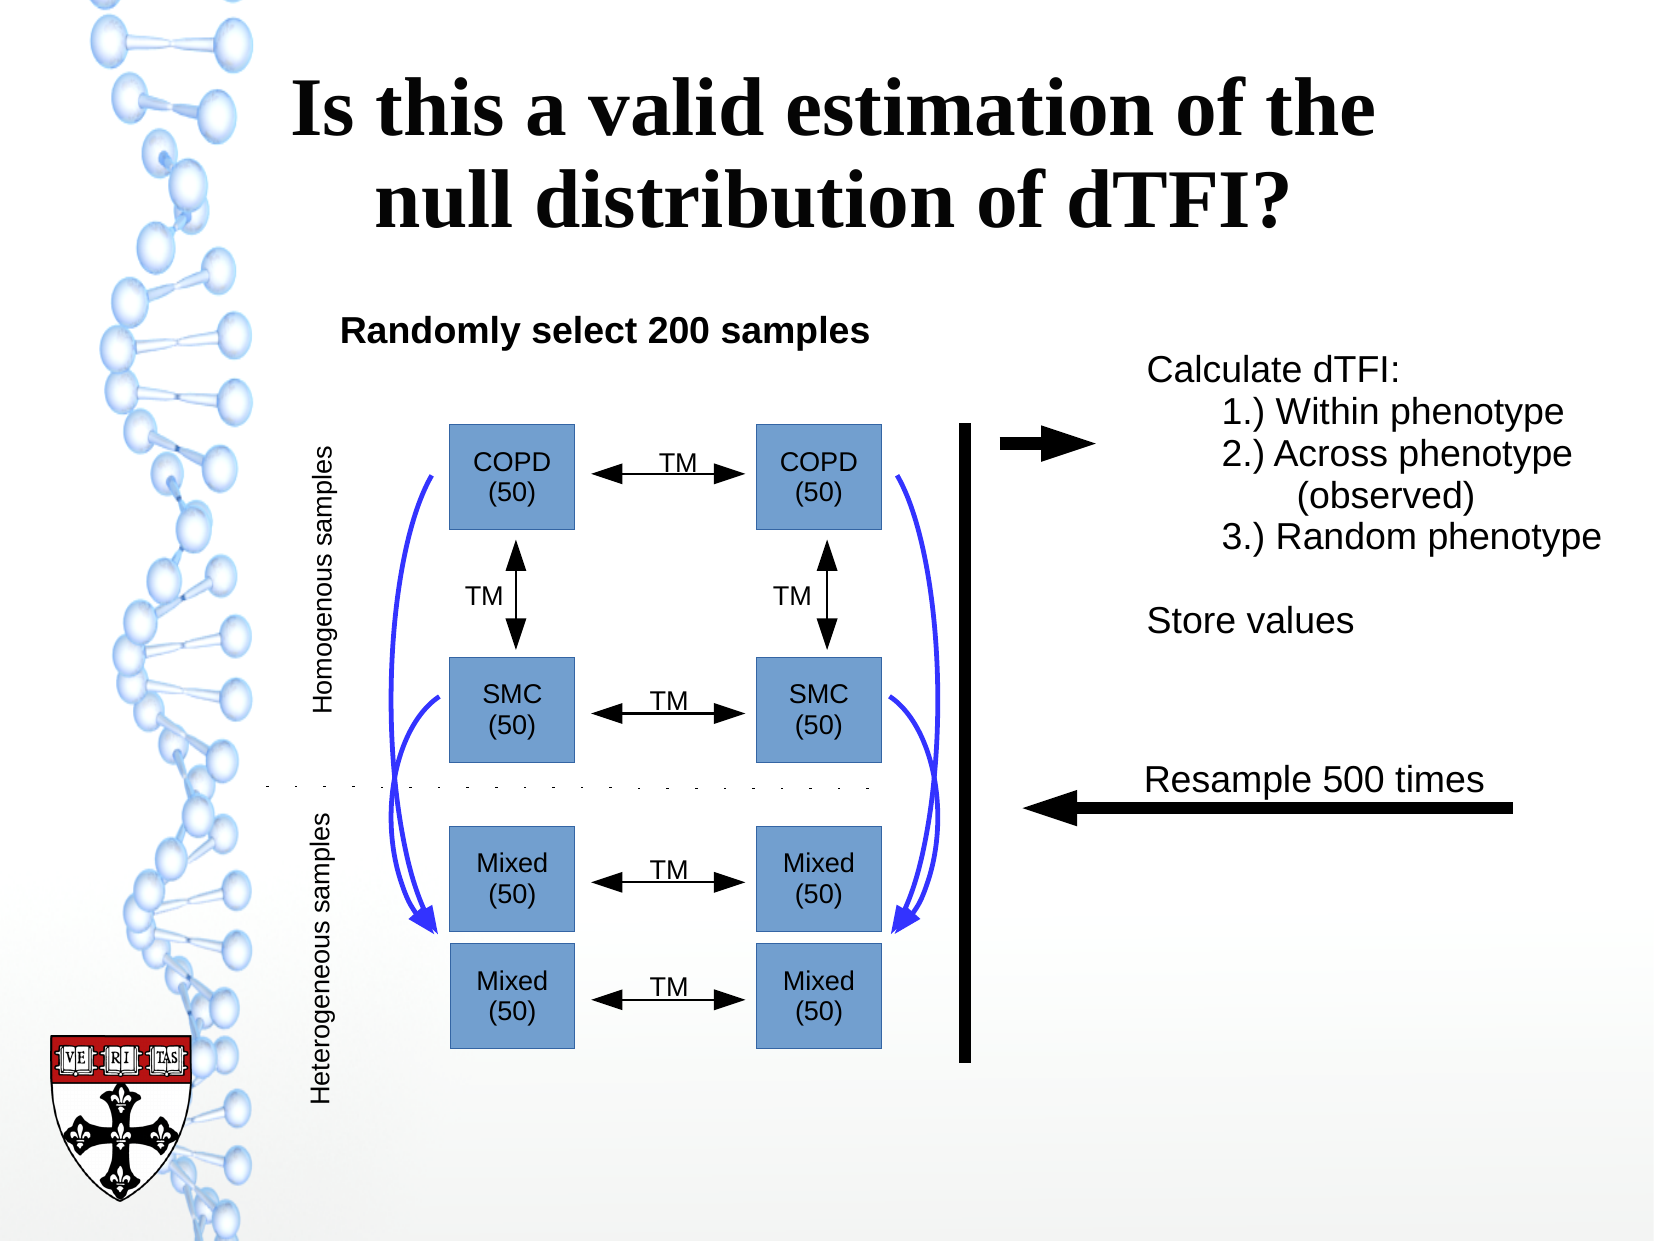

# Is this a valid estimation of the null distribution of dTFI?
Randomly select 200 samples
Calculate dTFI:
	1.) Within phenotype
	2.) Across phenotype
		(observed)
	3.) Random phenotype
Store values
COPD
(50)
COPD
(50)
TM
Homogenous samples
TM
TM
SMC
(50)
SMC
(50)
TM
Resample 500 times
Mixed
(50)
Mixed
(50)
TM
Heterogeneous samples
Mixed
(50)
Mixed
(50)
TM